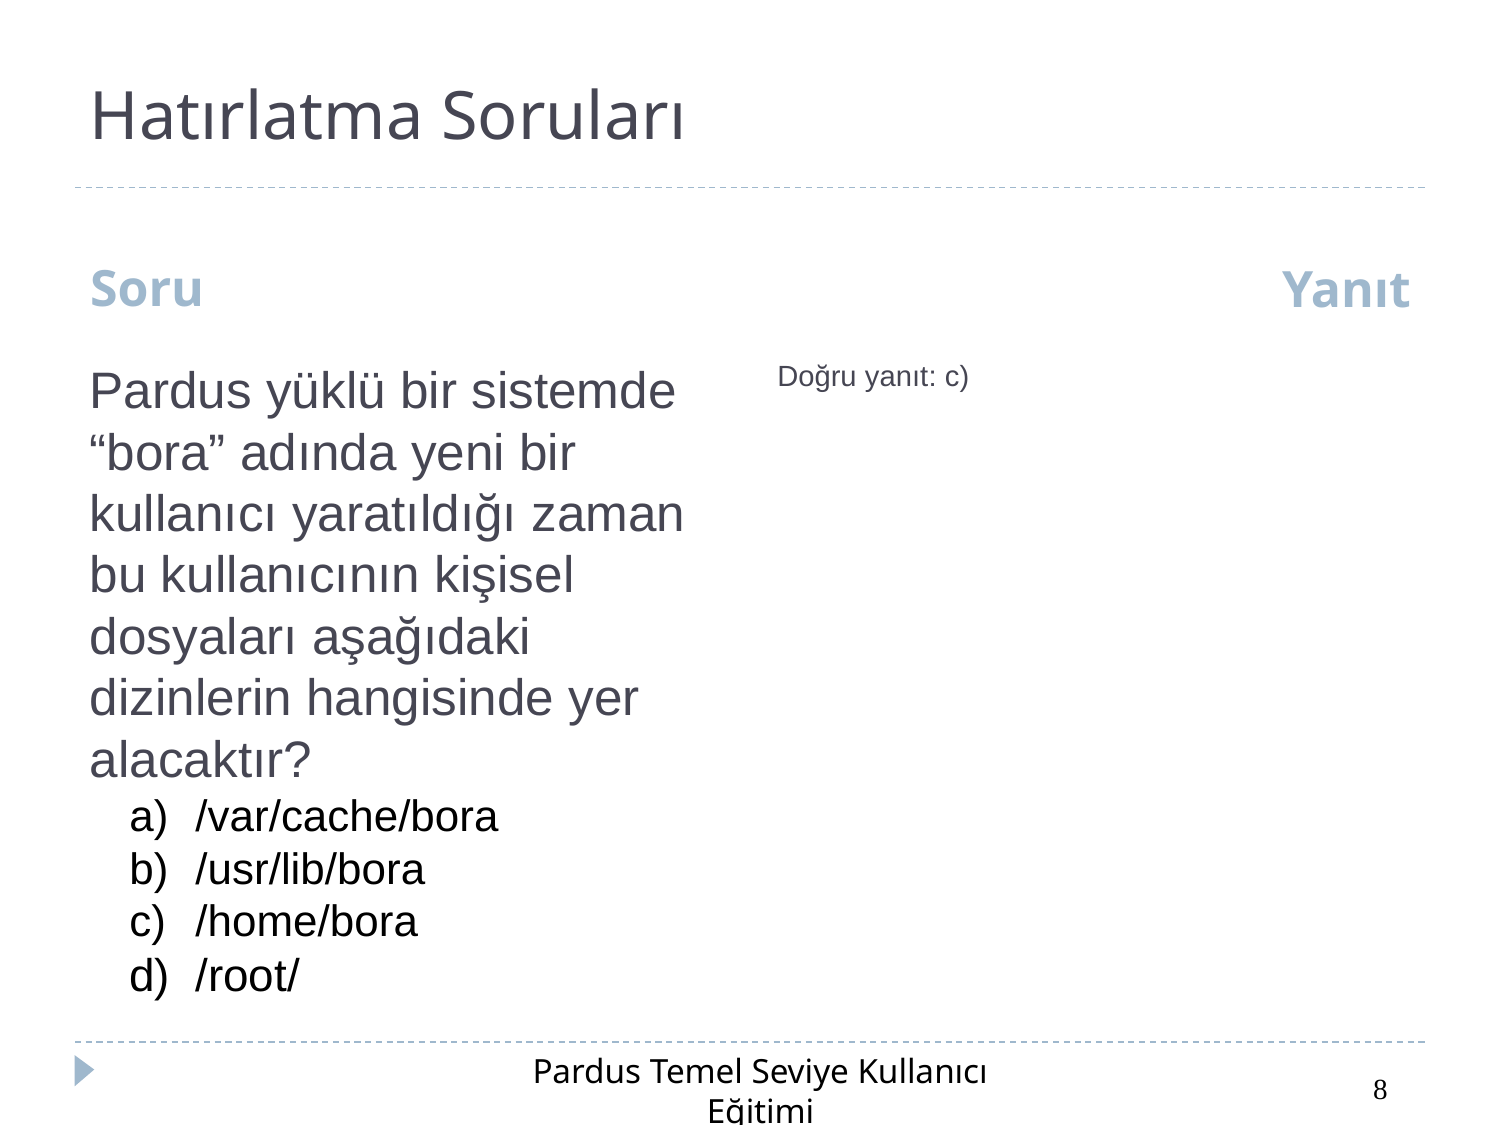

# Hatırlatma Soruları
Soru
Yanıt
Pardus yüklü bir sistemde “bora” adında yeni bir kullanıcı yaratıldığı zaman bu kullanıcının kişisel dosyaları aşağıdaki dizinlerin hangisinde yer alacaktır?
/var/cache/bora
/usr/lib/bora
/home/bora
/root/
Doğru yanıt: c)